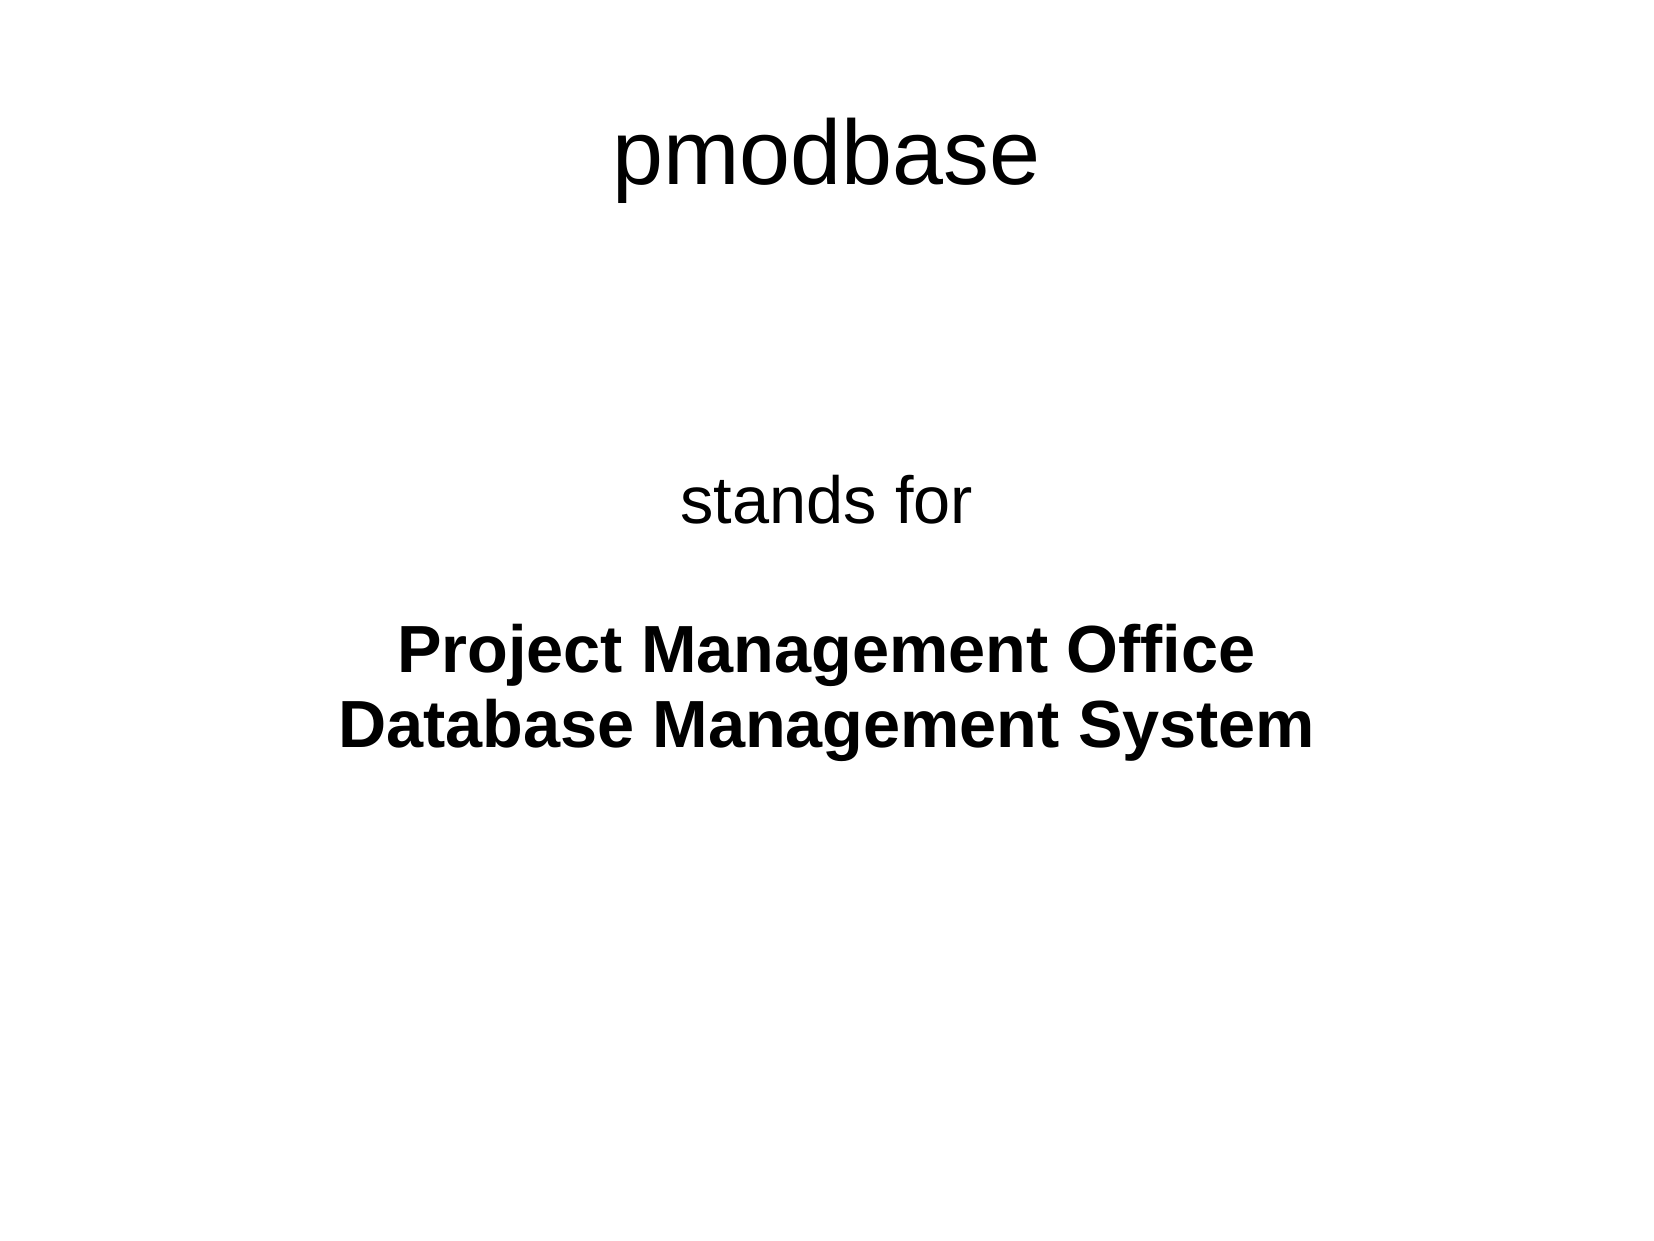

# pmodbase
stands for
Project Management Office
Database Management System